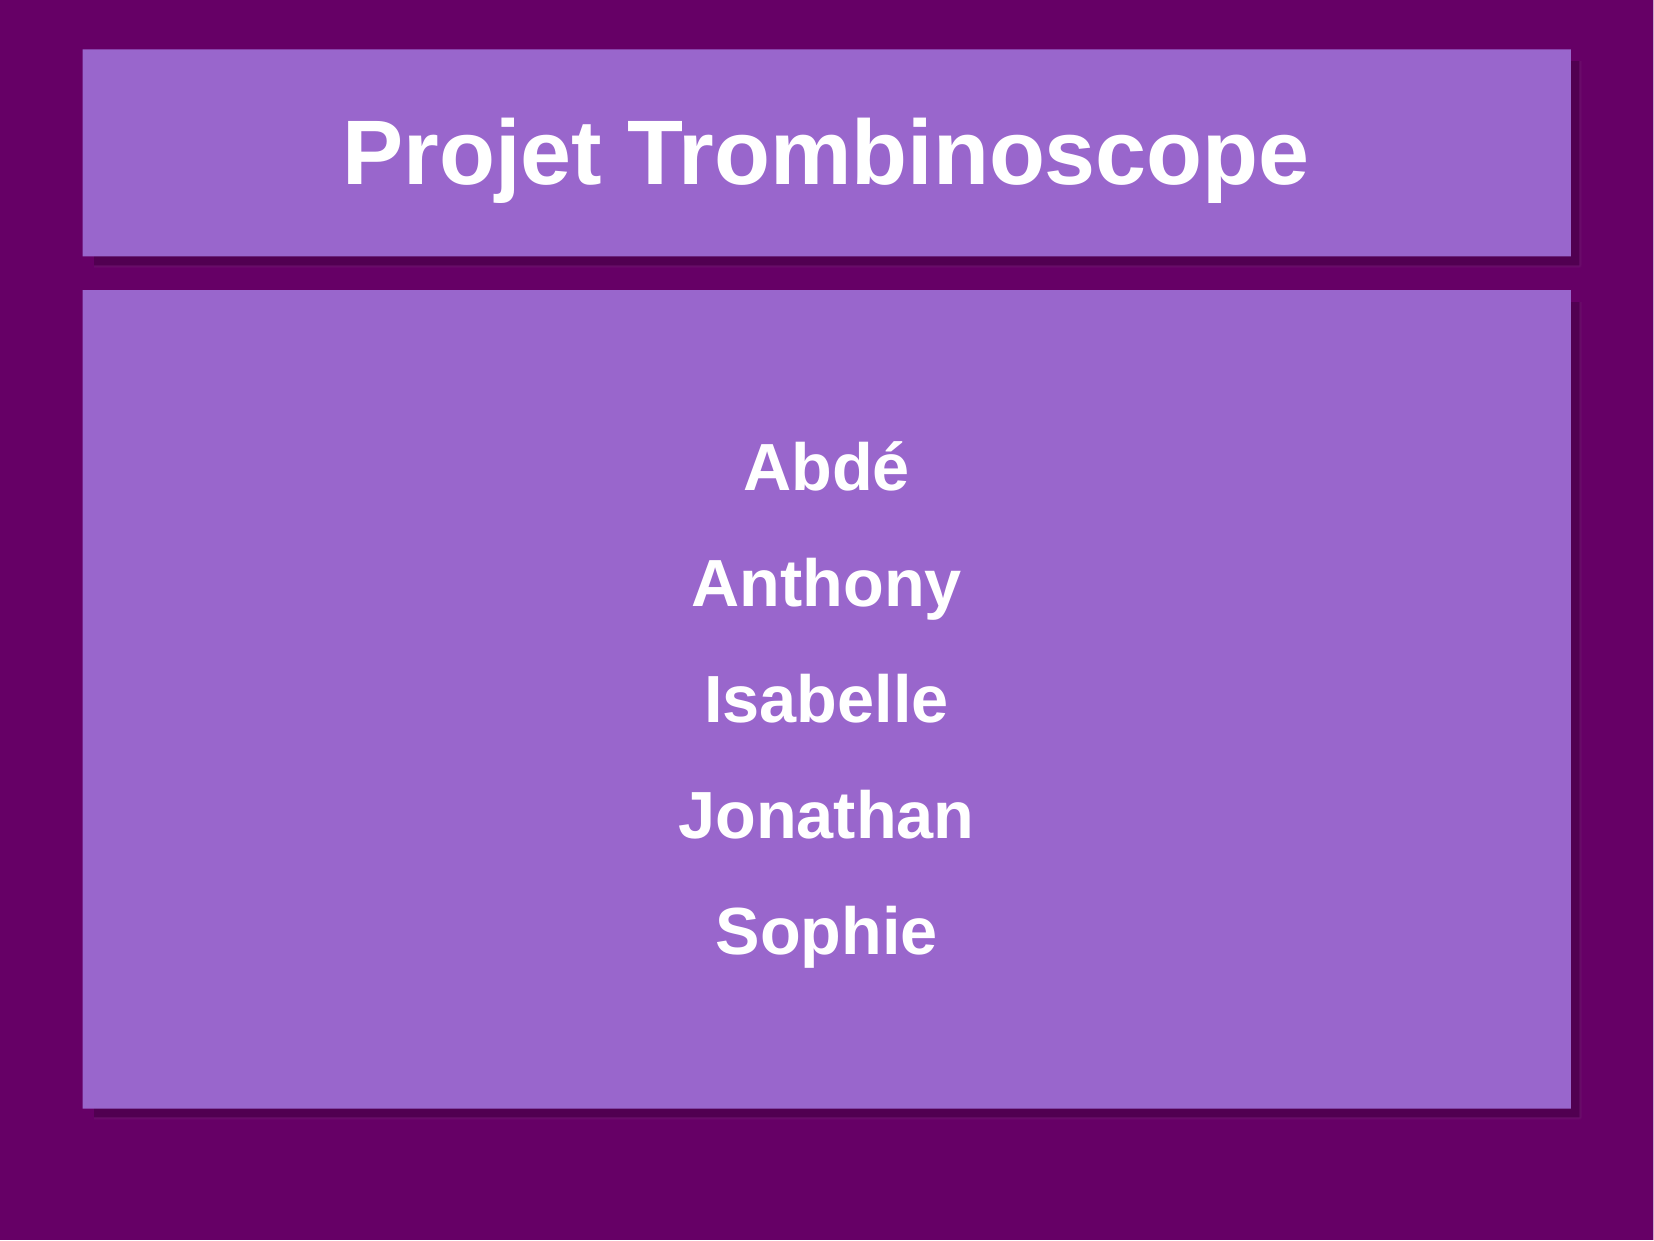

# Projet Trombinoscope
Abdé
Anthony
Isabelle
Jonathan
Sophie